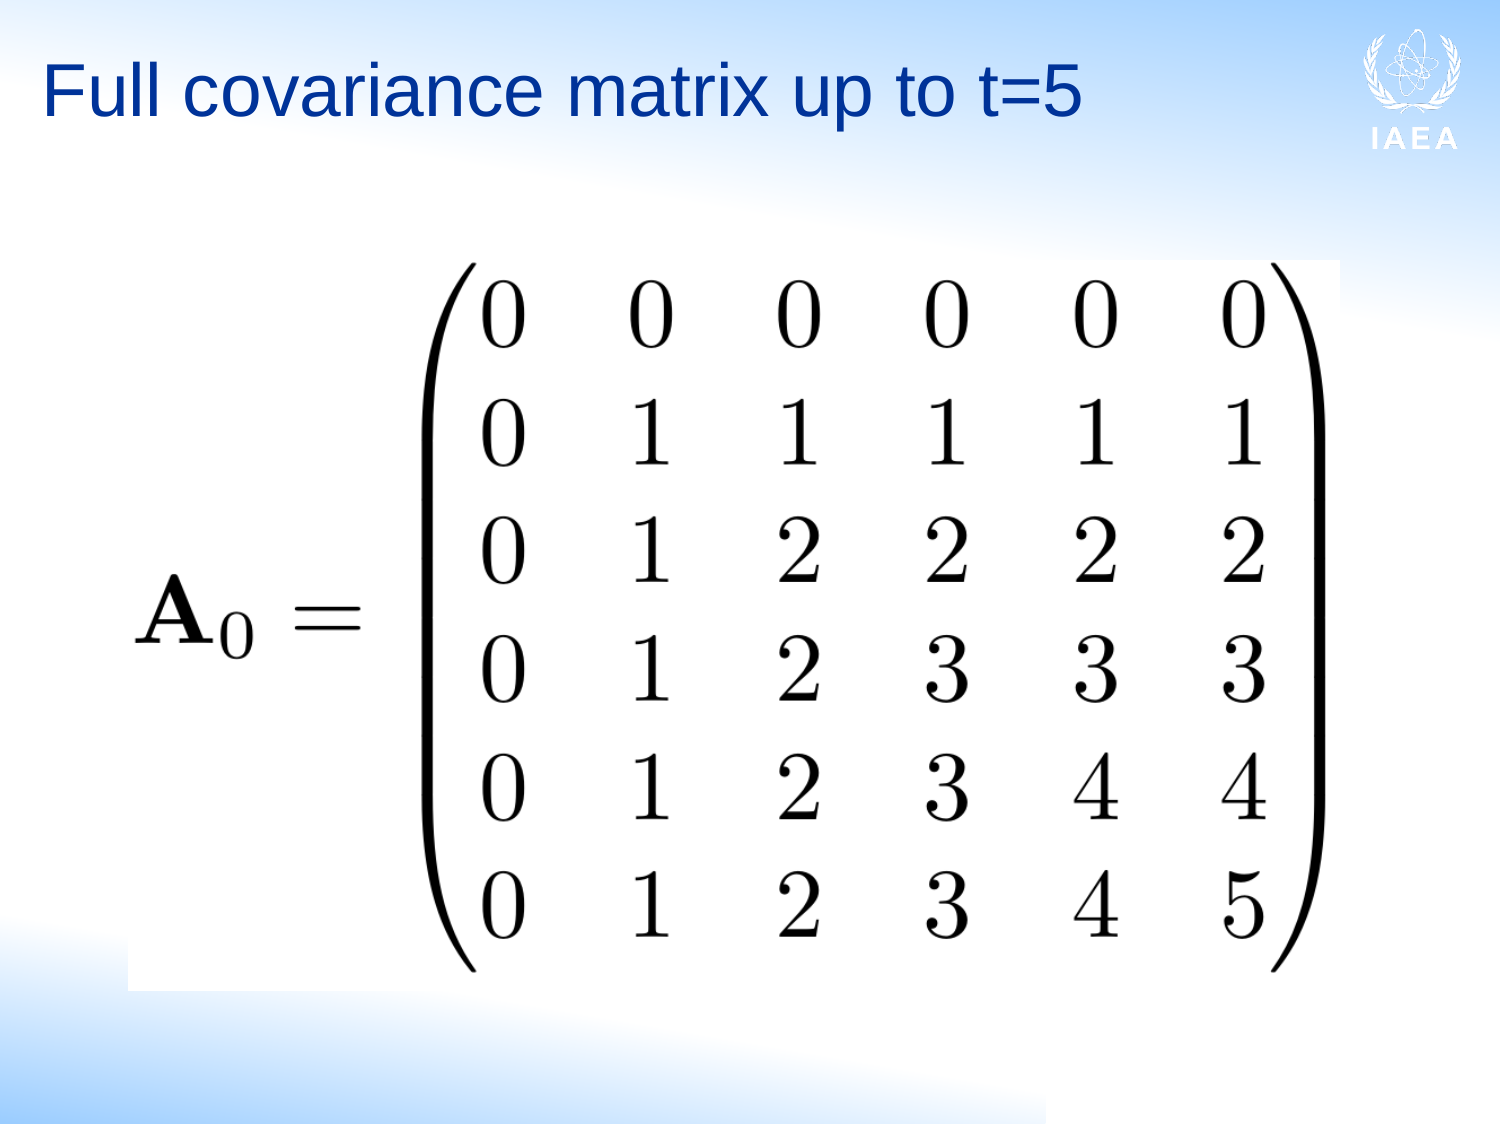

# Full covariance matrix up to t=5